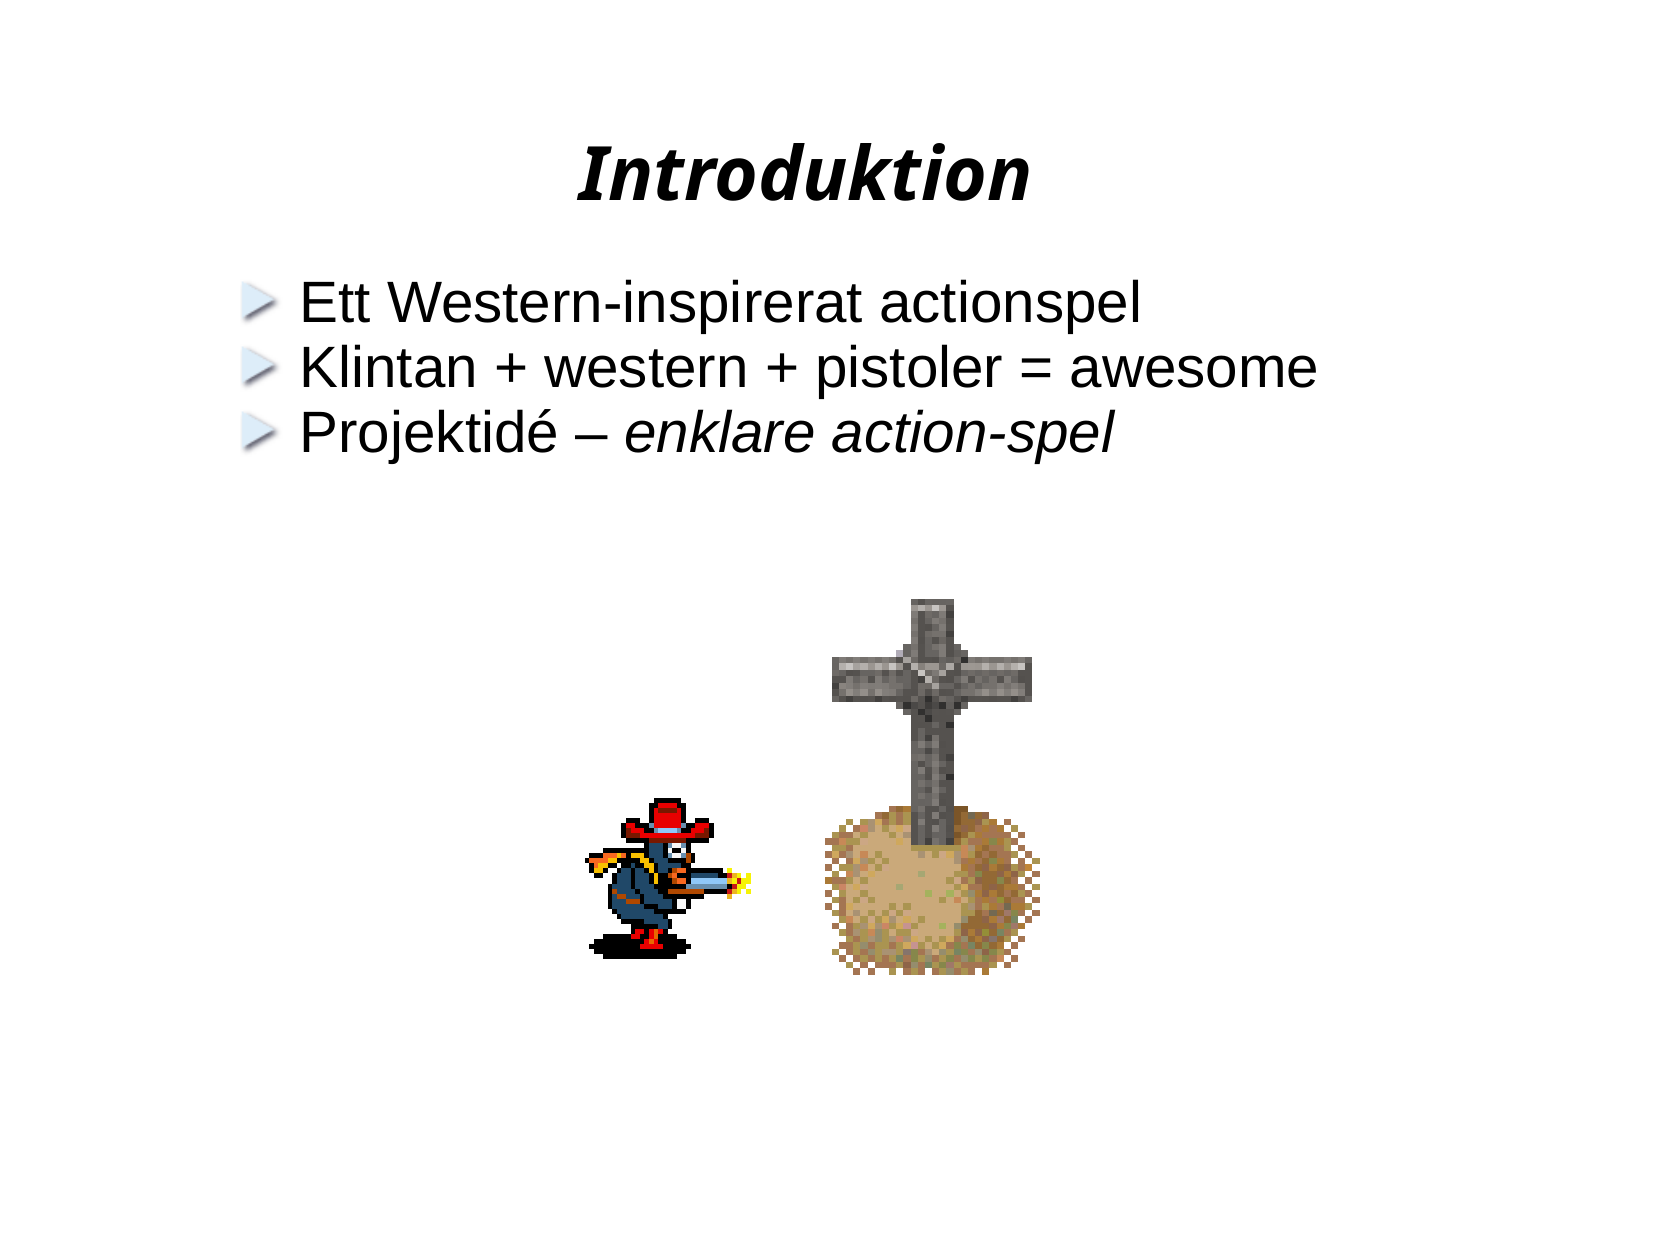

Introduktion
 Ett Western-inspirerat actionspel
 Klintan + western + pistoler = awesome
 Projektidé – enklare action-spel